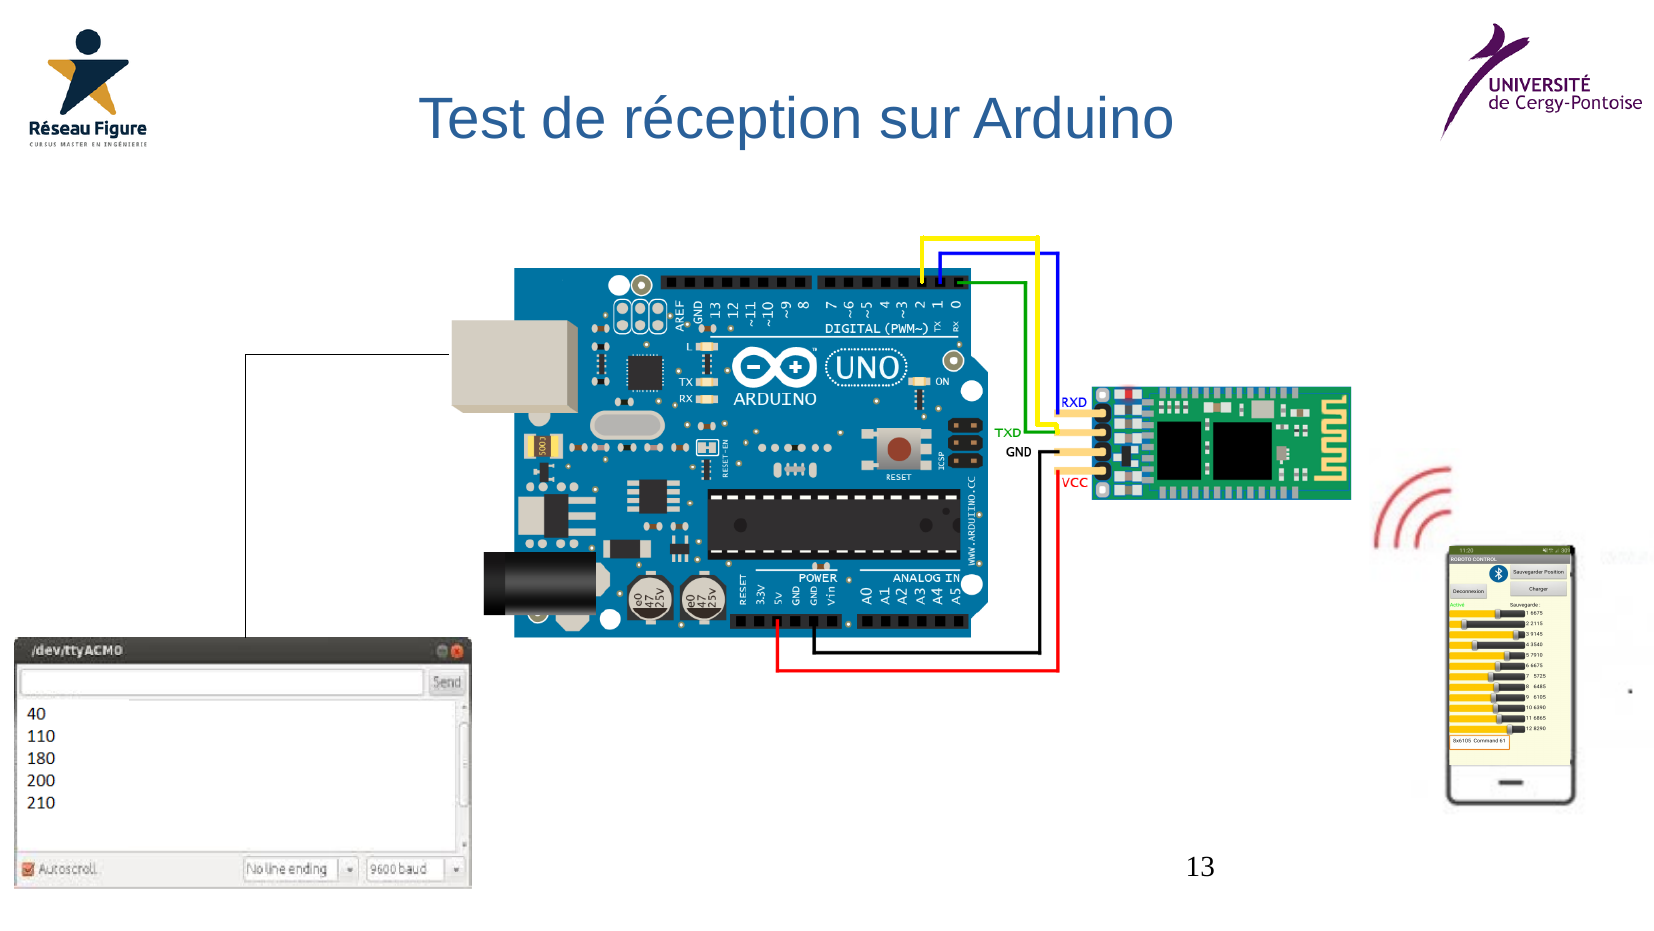

# Test de réception sur Arduino
05/07/2019